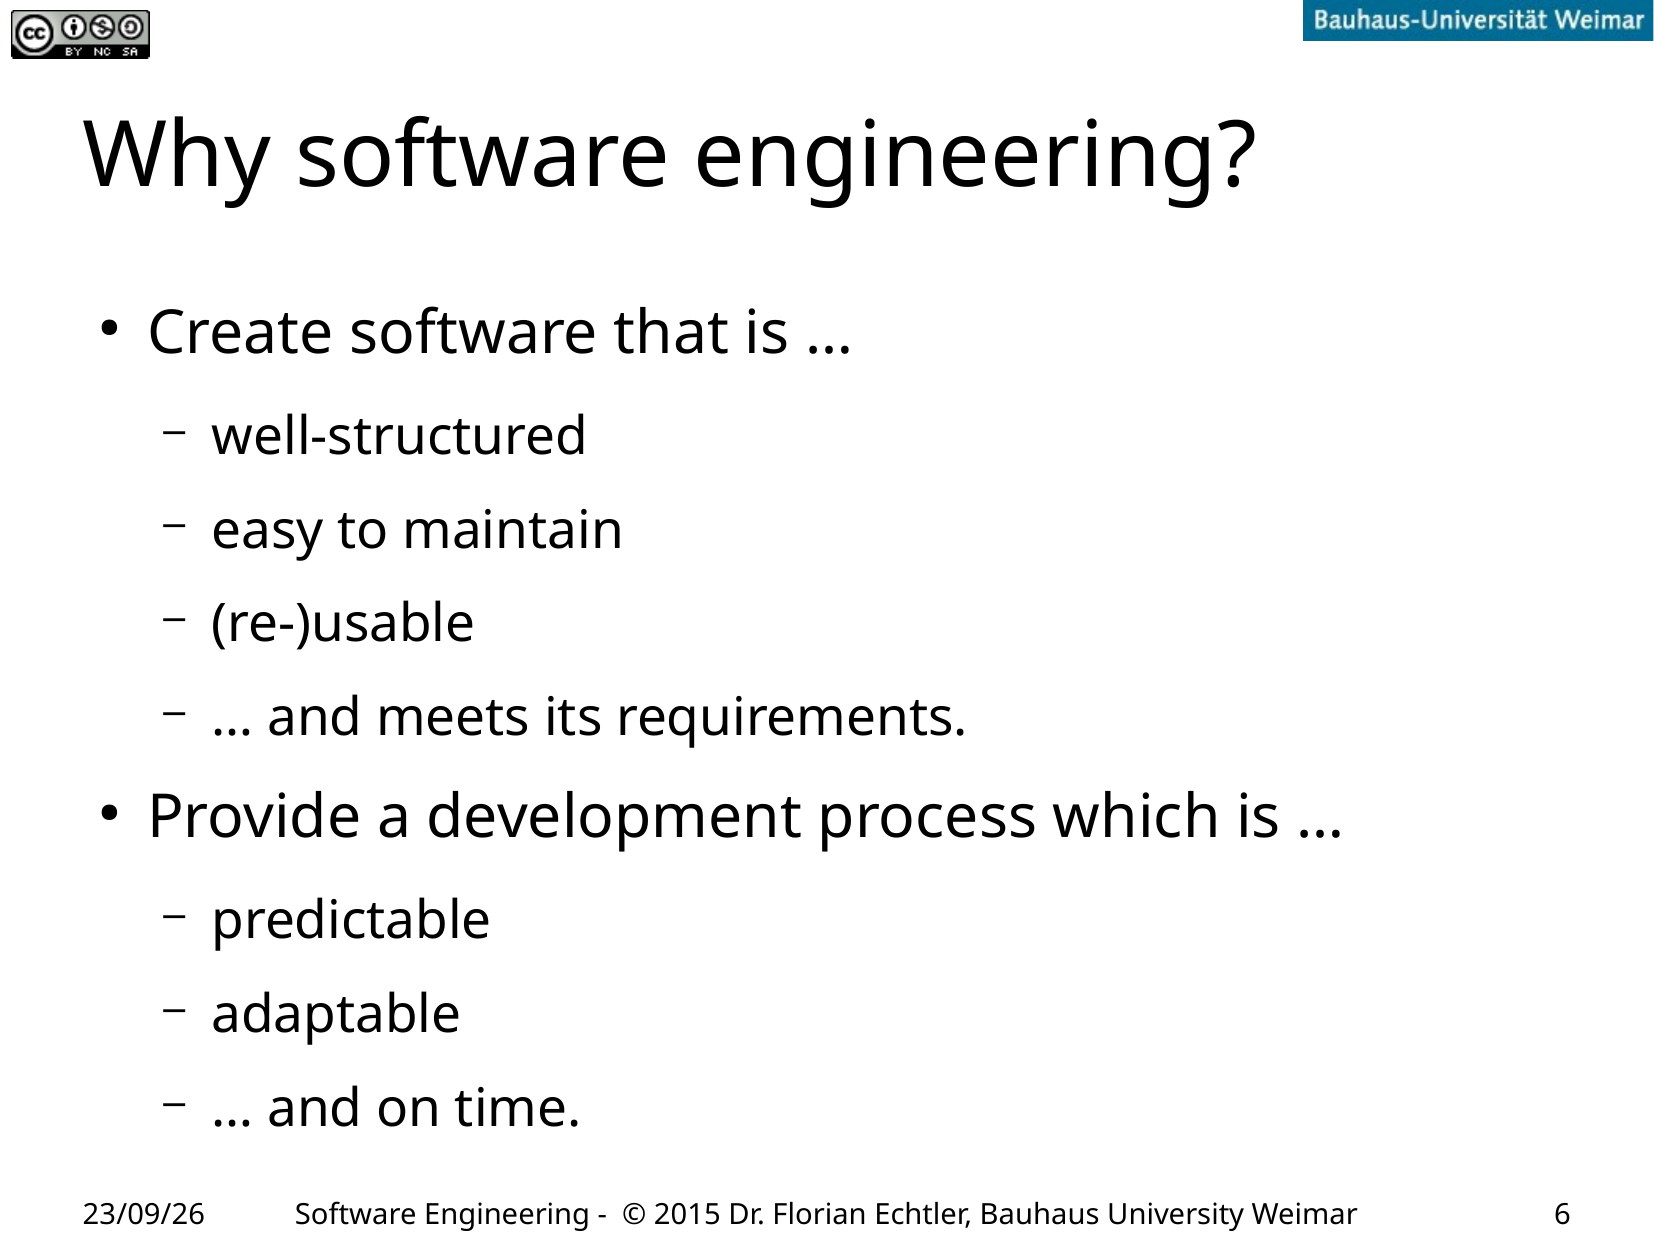

# Why software engineering?
Create software that is …
well-structured
easy to maintain
(re-)usable
… and meets its requirements.
Provide a development process which is …
predictable
adaptable
… and on time.
Software Engineering - © 2015 Dr. Florian Echtler, Bauhaus University Weimar
6